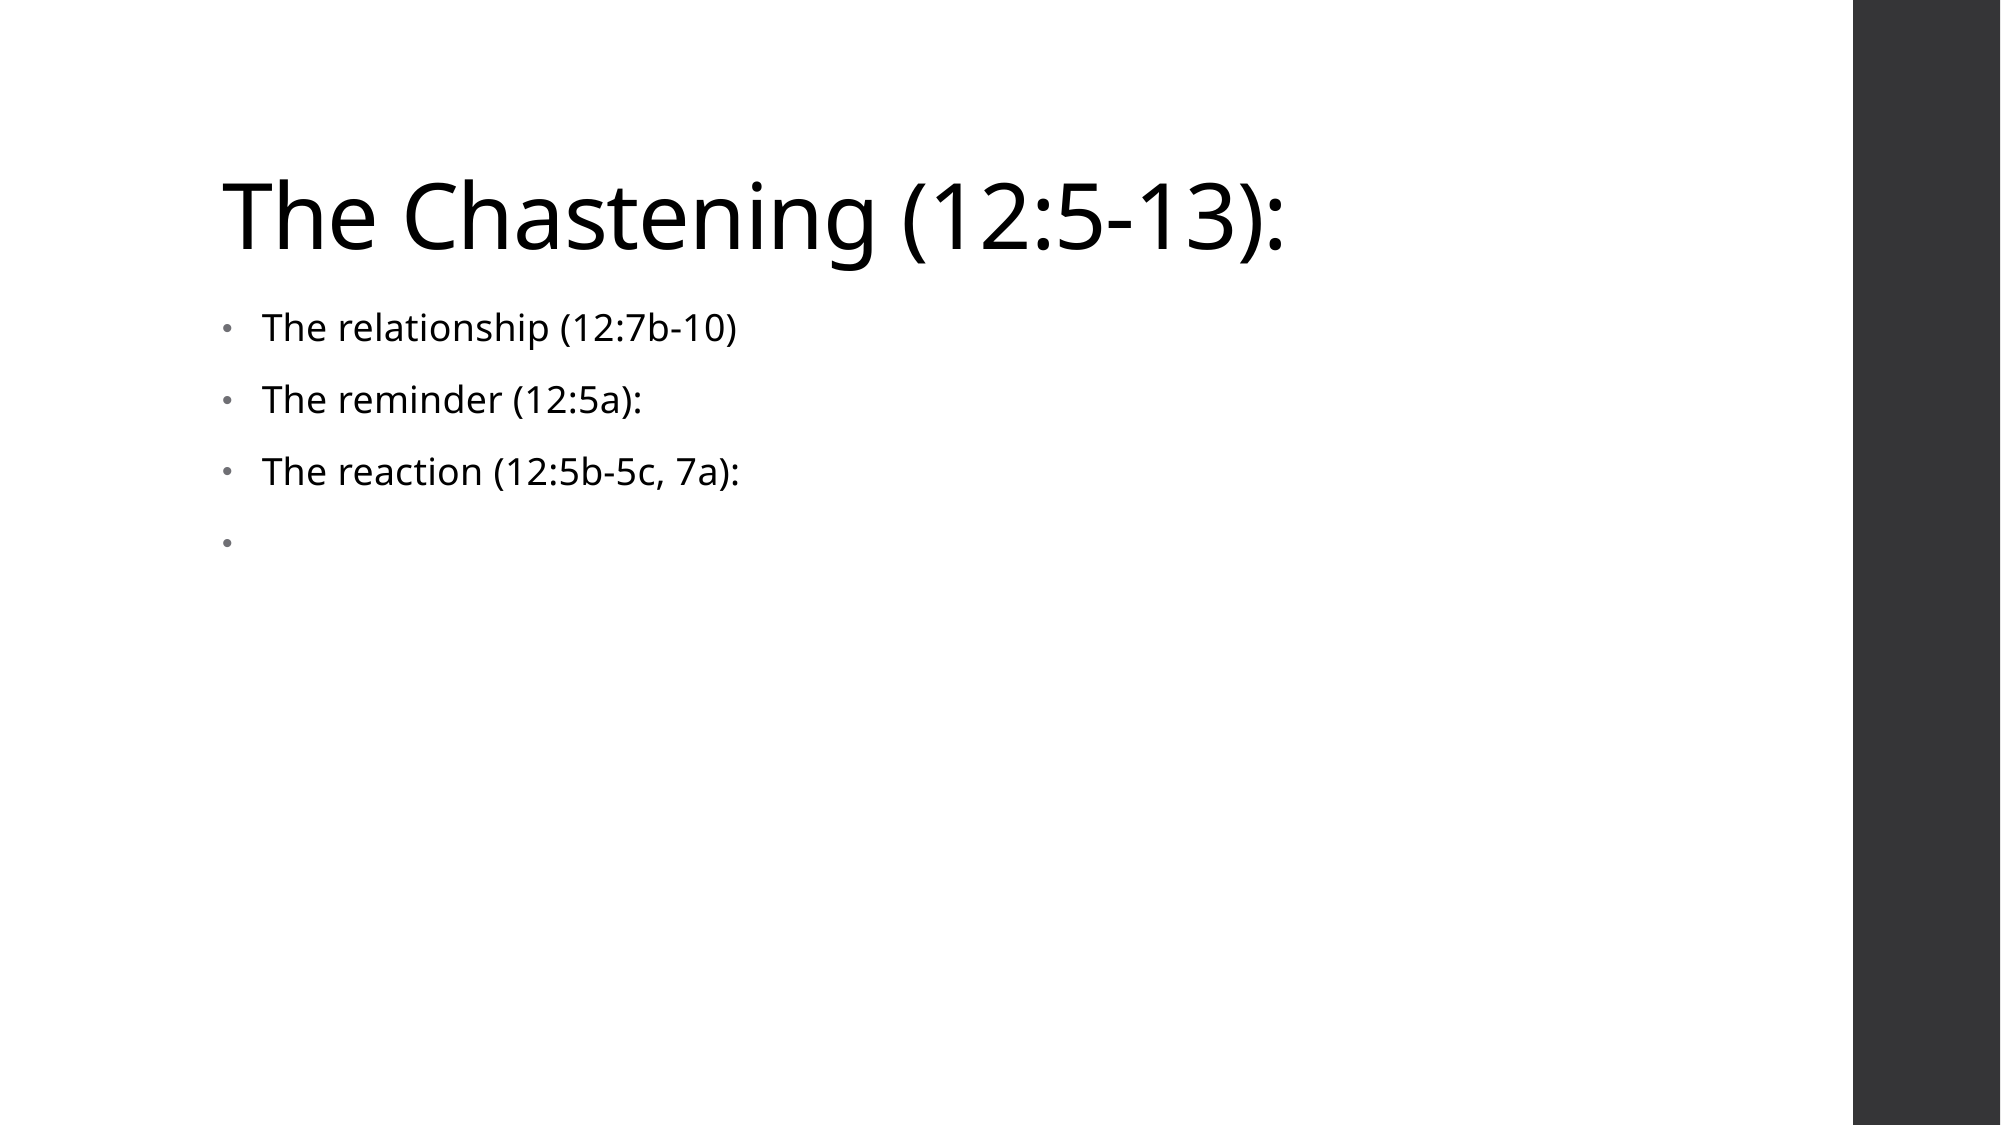

# The Chastening (12:5-13):
 The relationship (12:7b-10)
 The reminder (12:5a):
 The reaction (12:5b-5c, 7a):